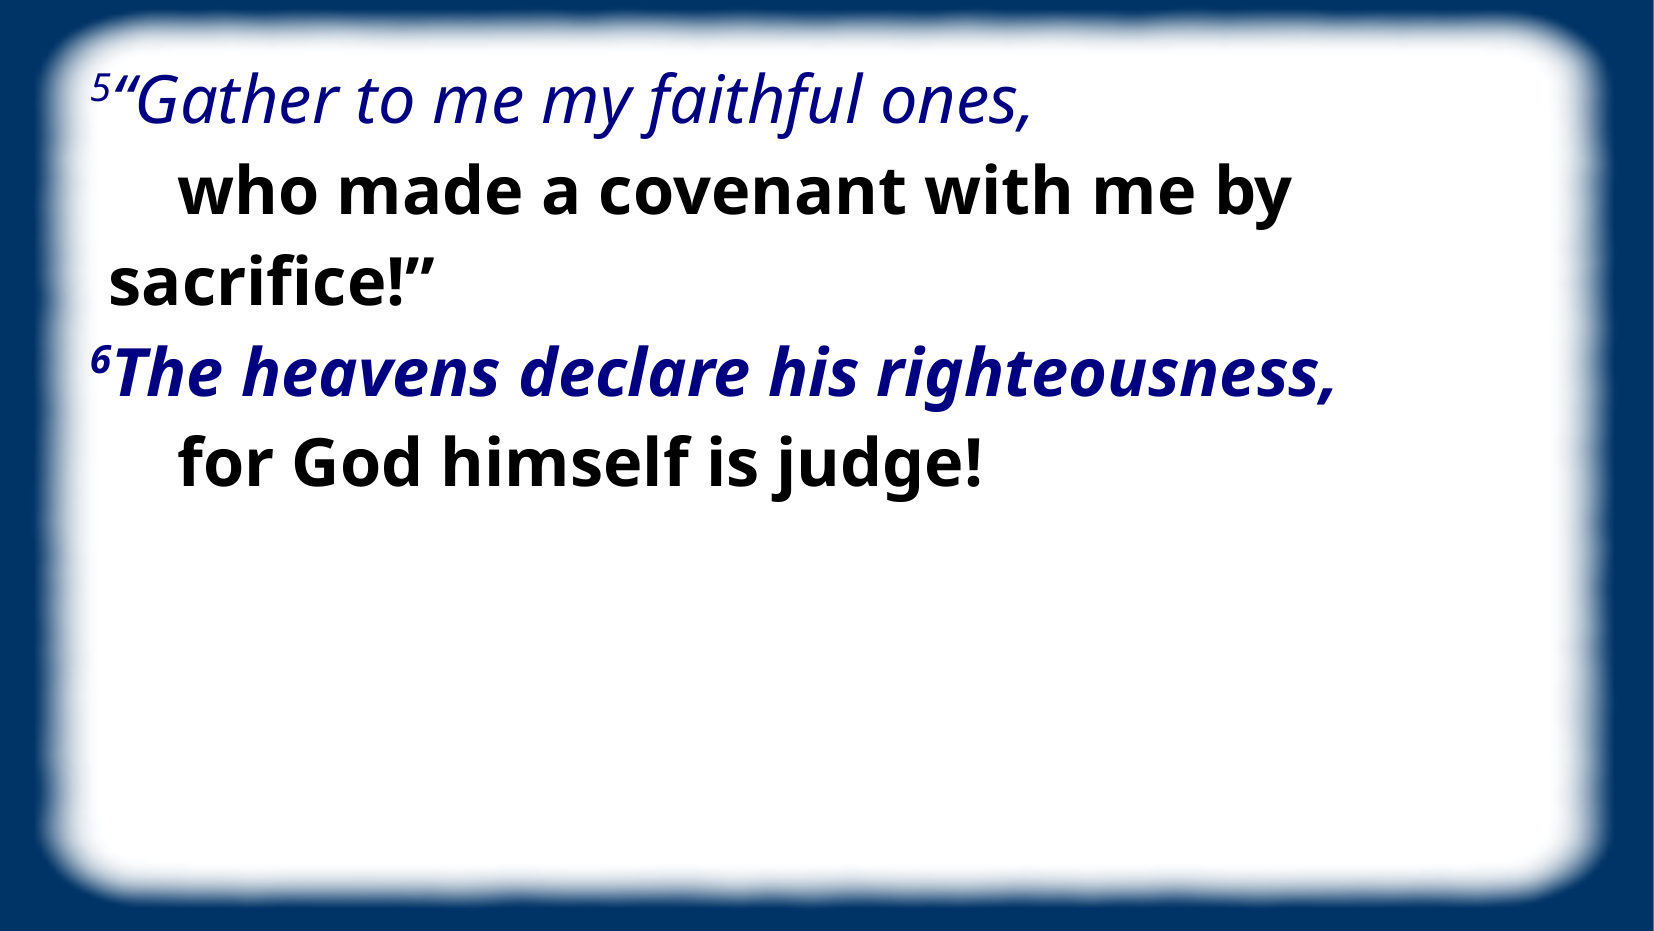

5“Gather to me my faithful ones,
 who made a covenant with me by sacrifice!”
6The heavens declare his righteousness,
 for God himself is judge!